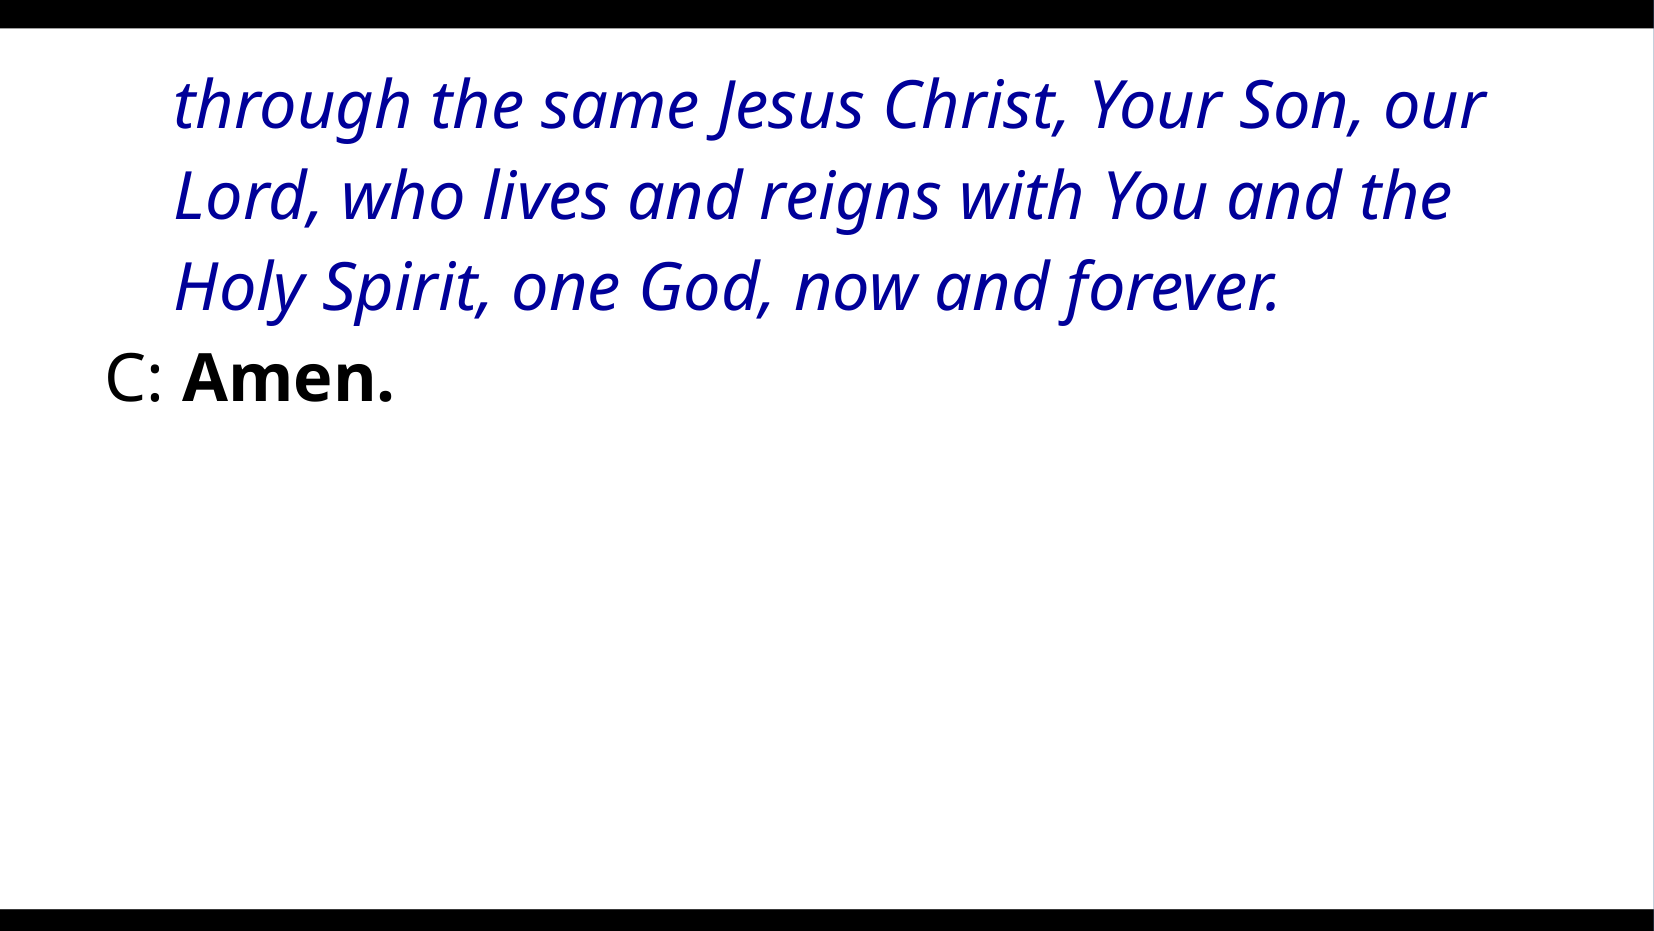

through the same Jesus Christ, Your Son, our
 Lord, who lives and reigns with You and the
 Holy Spirit, one God, now and forever.
C: Amen.